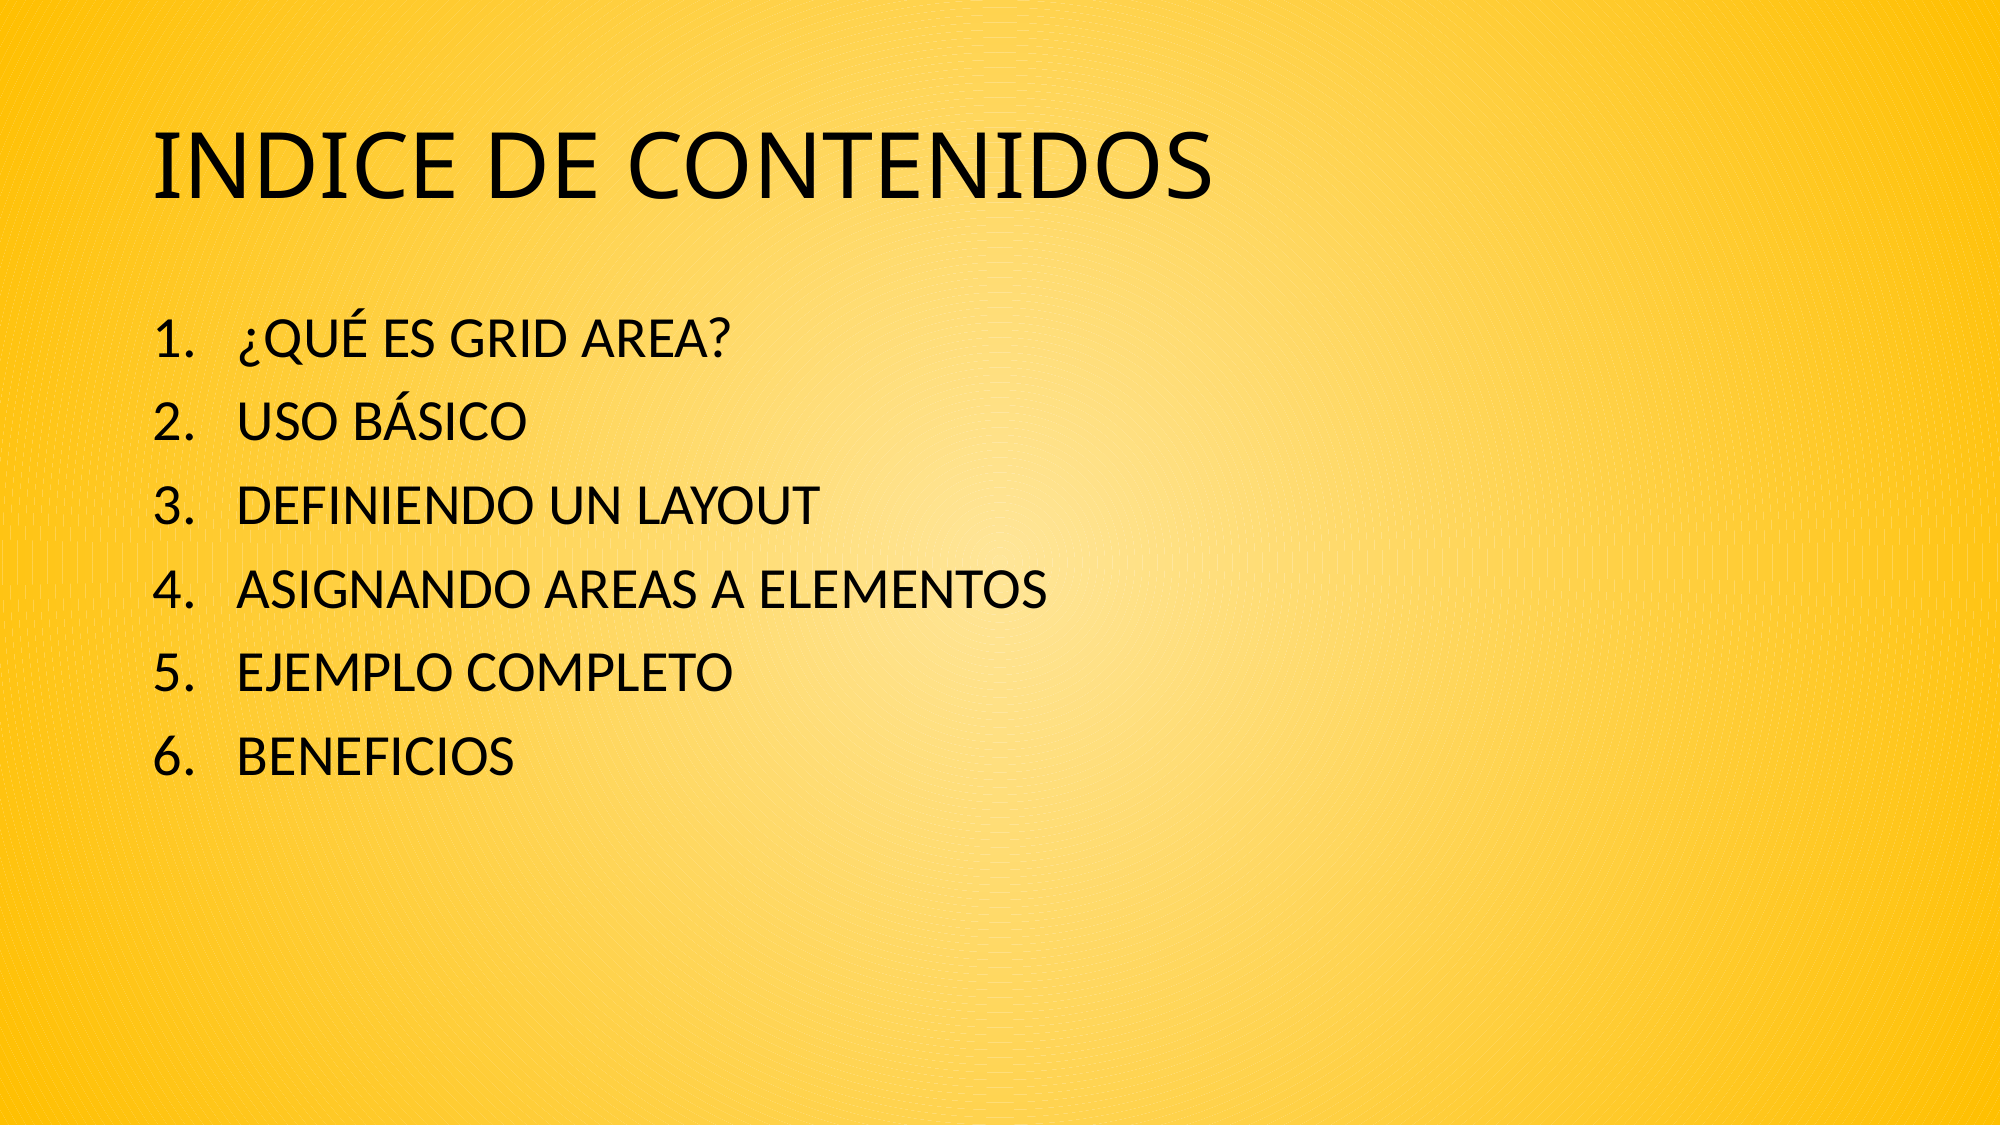

# INDICE DE CONTENIDOS
¿QUÉ ES GRID AREA?
USO BÁSICO
DEFINIENDO UN LAYOUT
ASIGNANDO AREAS A ELEMENTOS
EJEMPLO COMPLETO
BENEFICIOS